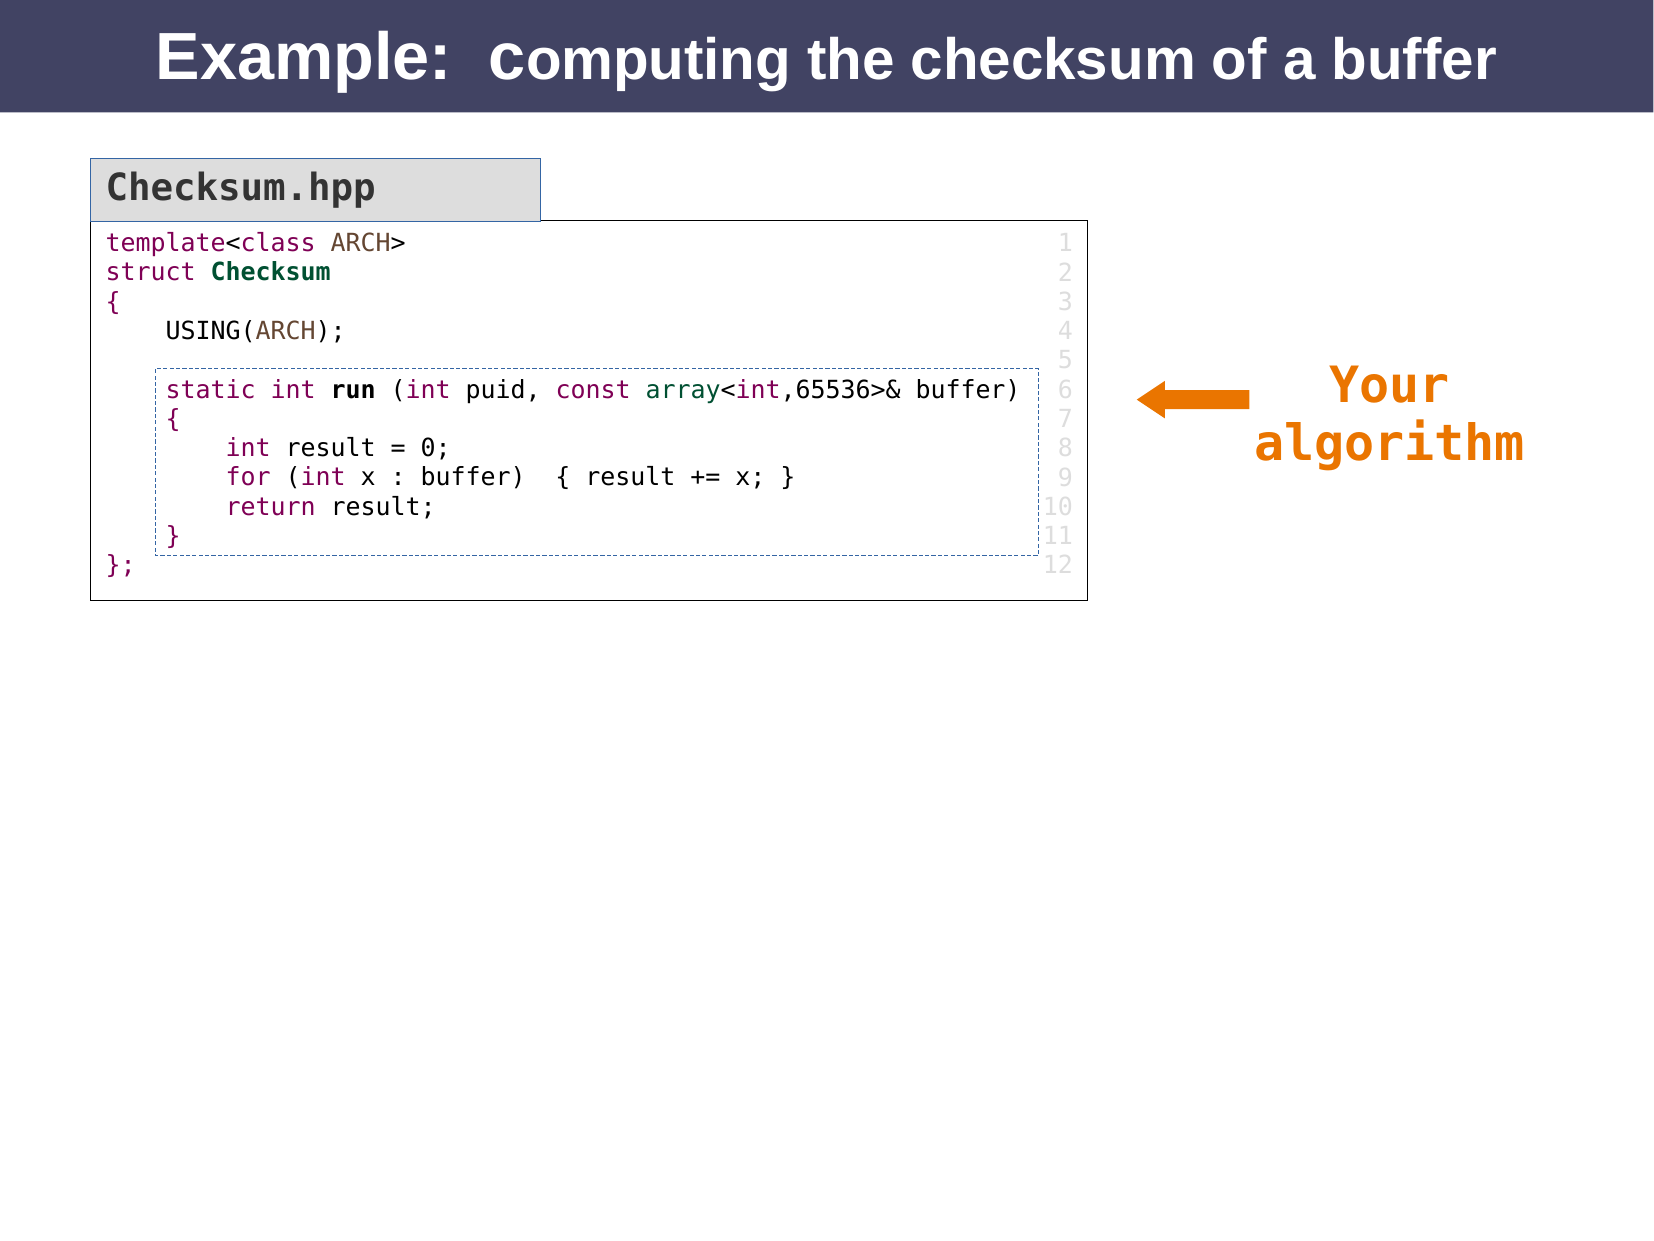

Example: computing the checksum of a buffer
Checksum.hpp
template<class ARCH>
struct Checksum
{
 USING(ARCH);
 static int run (int puid, const array<int,65536>& buffer)
 {
 int result = 0;
 for (int x : buffer) { result += x; }
 return result;
 }
};
1
2
3
4
5
6
7
8
9
10
11
12
Your algorithm